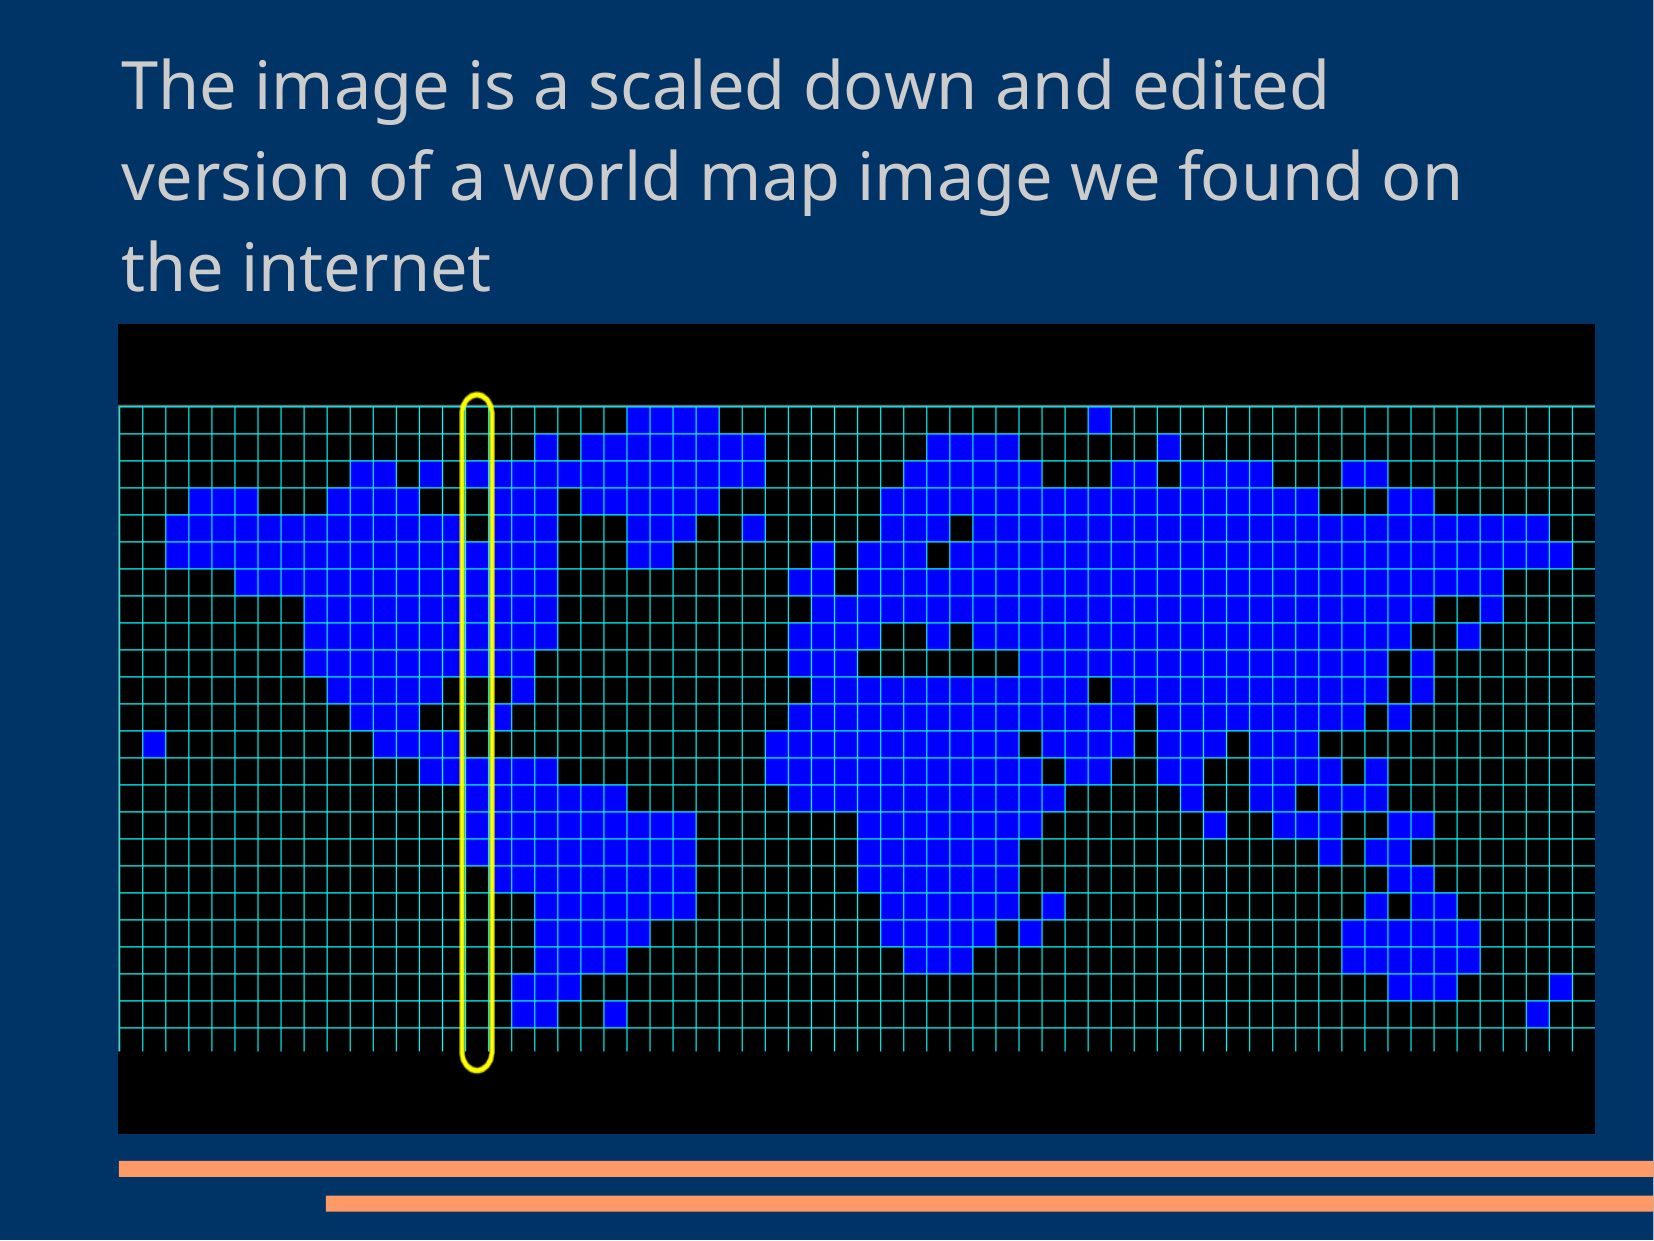

# The image is a scaled down and edited version of a world map image we found on the internet